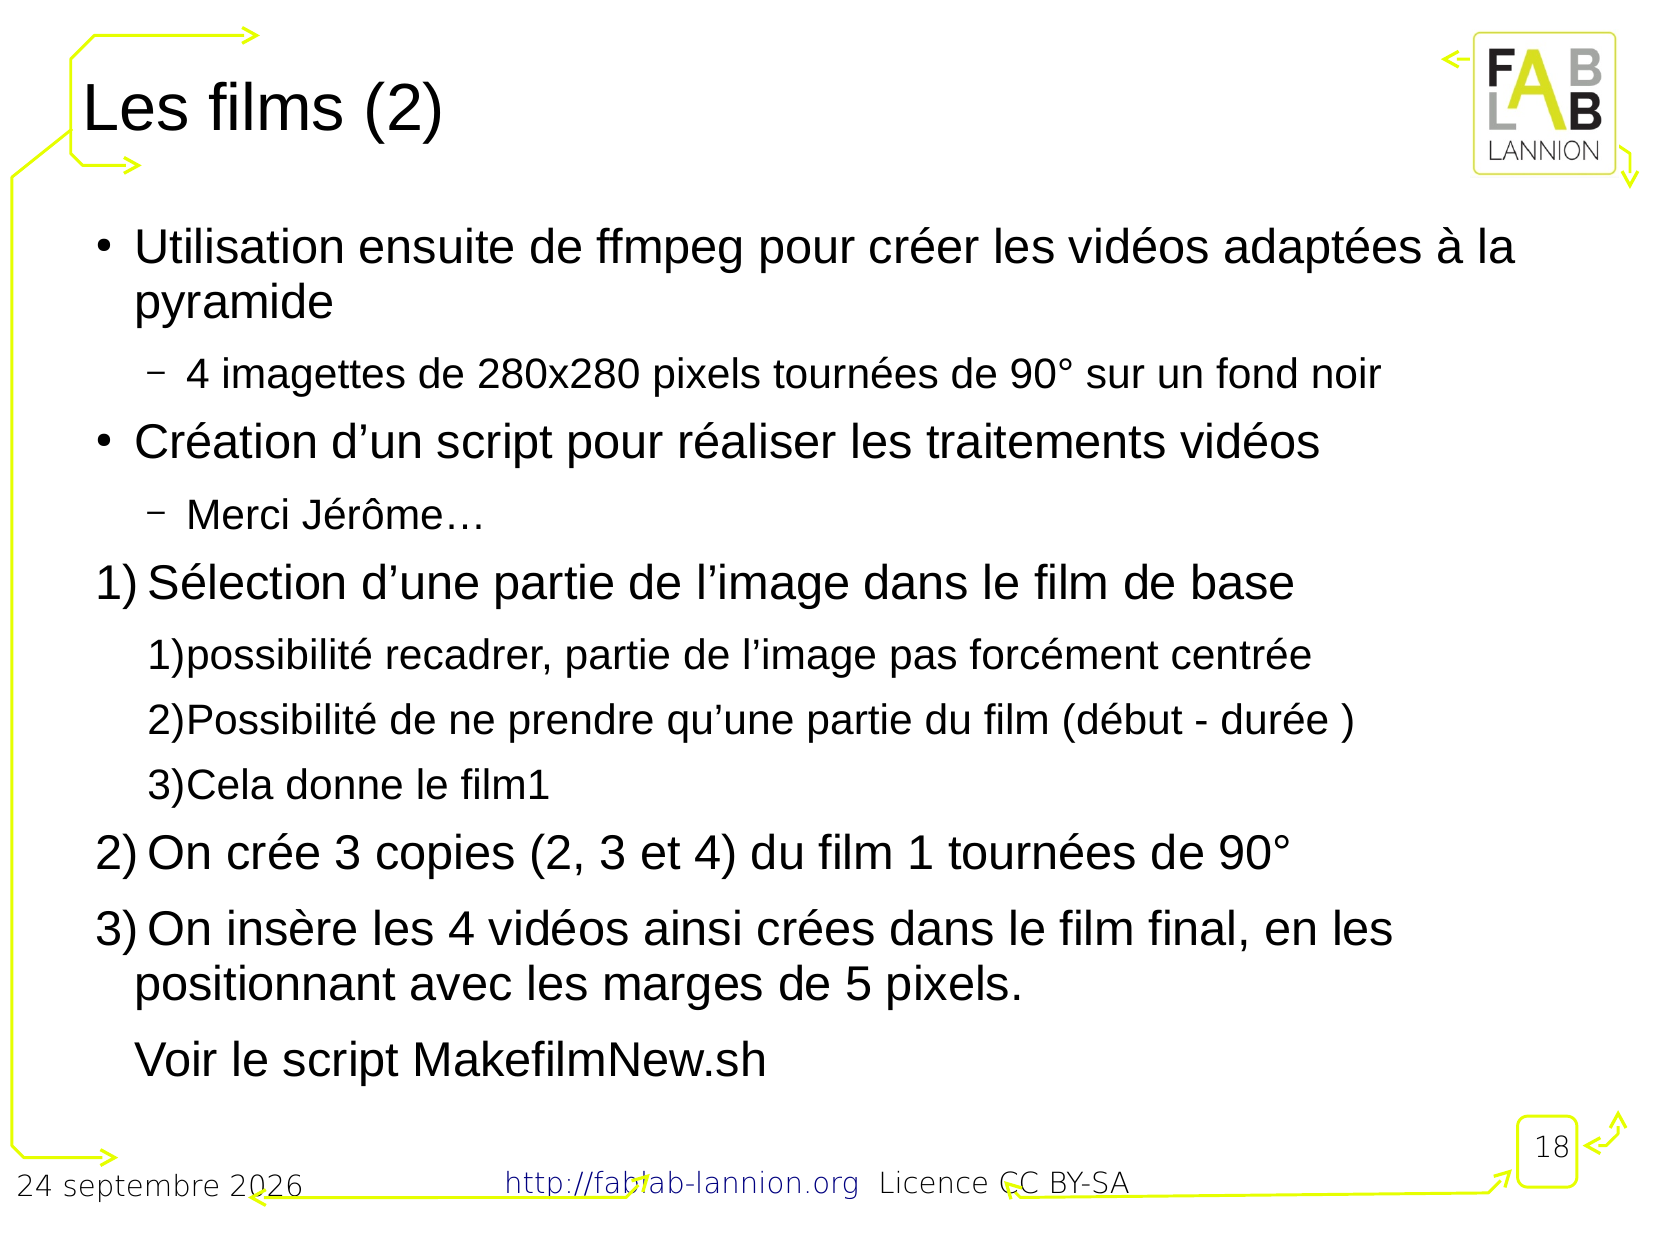

# Les films (2)
Utilisation ensuite de ffmpeg pour créer les vidéos adaptées à la pyramide
4 imagettes de 280x280 pixels tournées de 90° sur un fond noir
Création d’un script pour réaliser les traitements vidéos
Merci Jérôme…
 Sélection d’une partie de l’image dans le film de base
possibilité recadrer, partie de l’image pas forcément centrée
Possibilité de ne prendre qu’une partie du film (début - durée )
Cela donne le film1
 On crée 3 copies (2, 3 et 4) du film 1 tournées de 90°
 On insère les 4 vidéos ainsi crées dans le film final, en les positionnant avec les marges de 5 pixels.
Voir le script MakefilmNew.sh
18